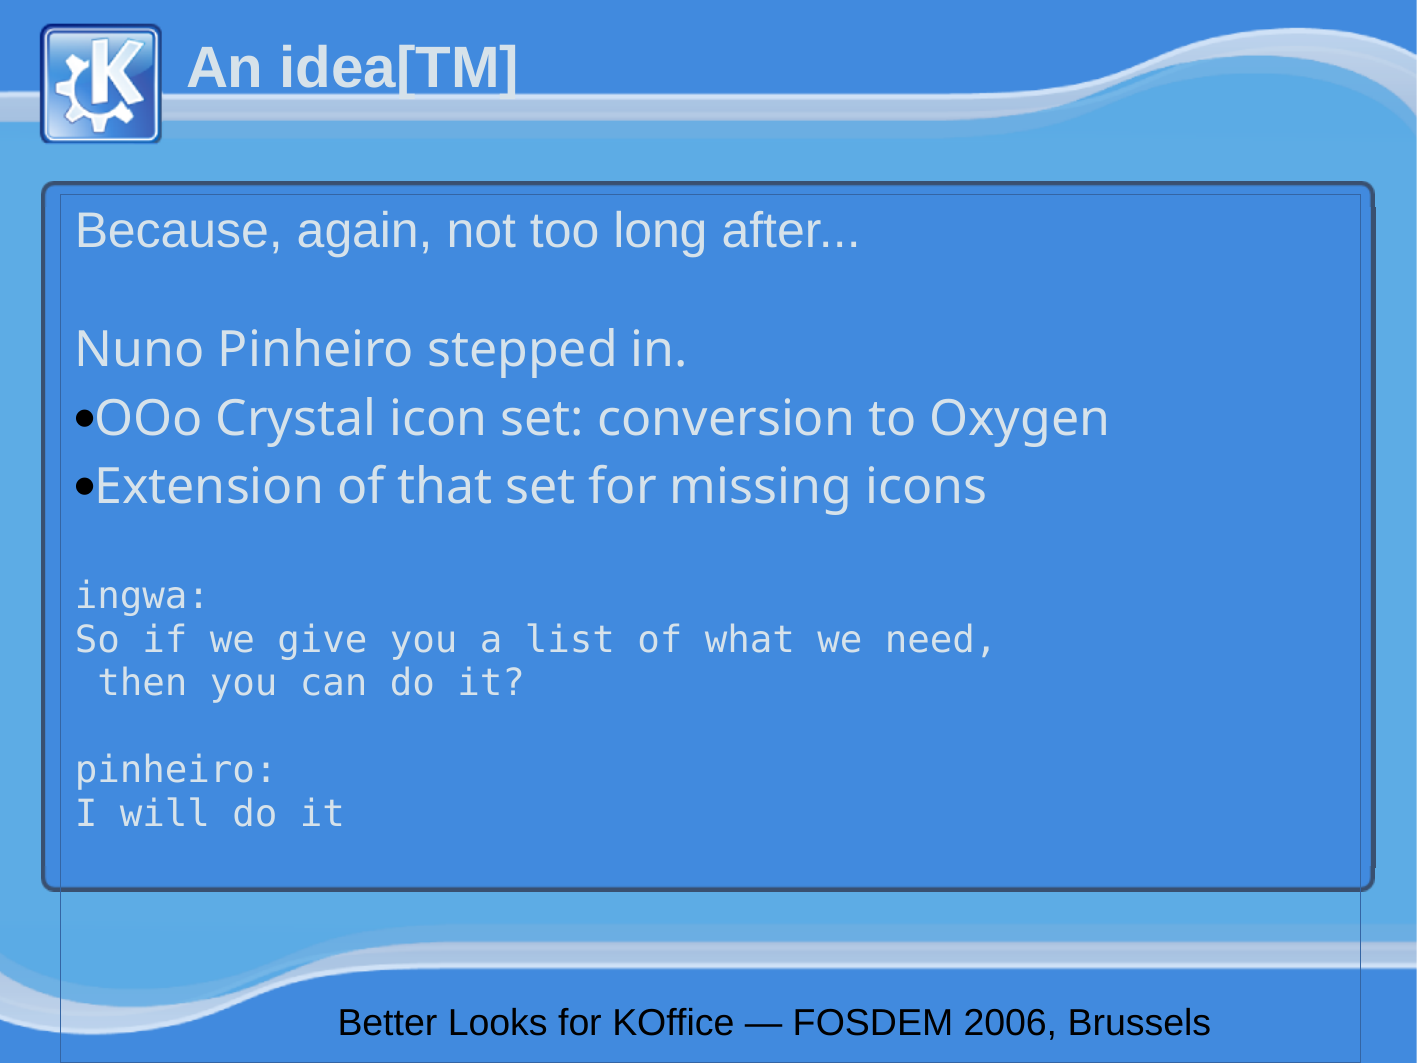

An idea[TM]
Because, again, not too long after...
Nuno Pinheiro stepped in.
OOo Crystal icon set: conversion to Oxygen
Extension of that set for missing icons
ingwa:
So if we give you a list of what we need,
 then you can do it?
pinheiro:
I will do it